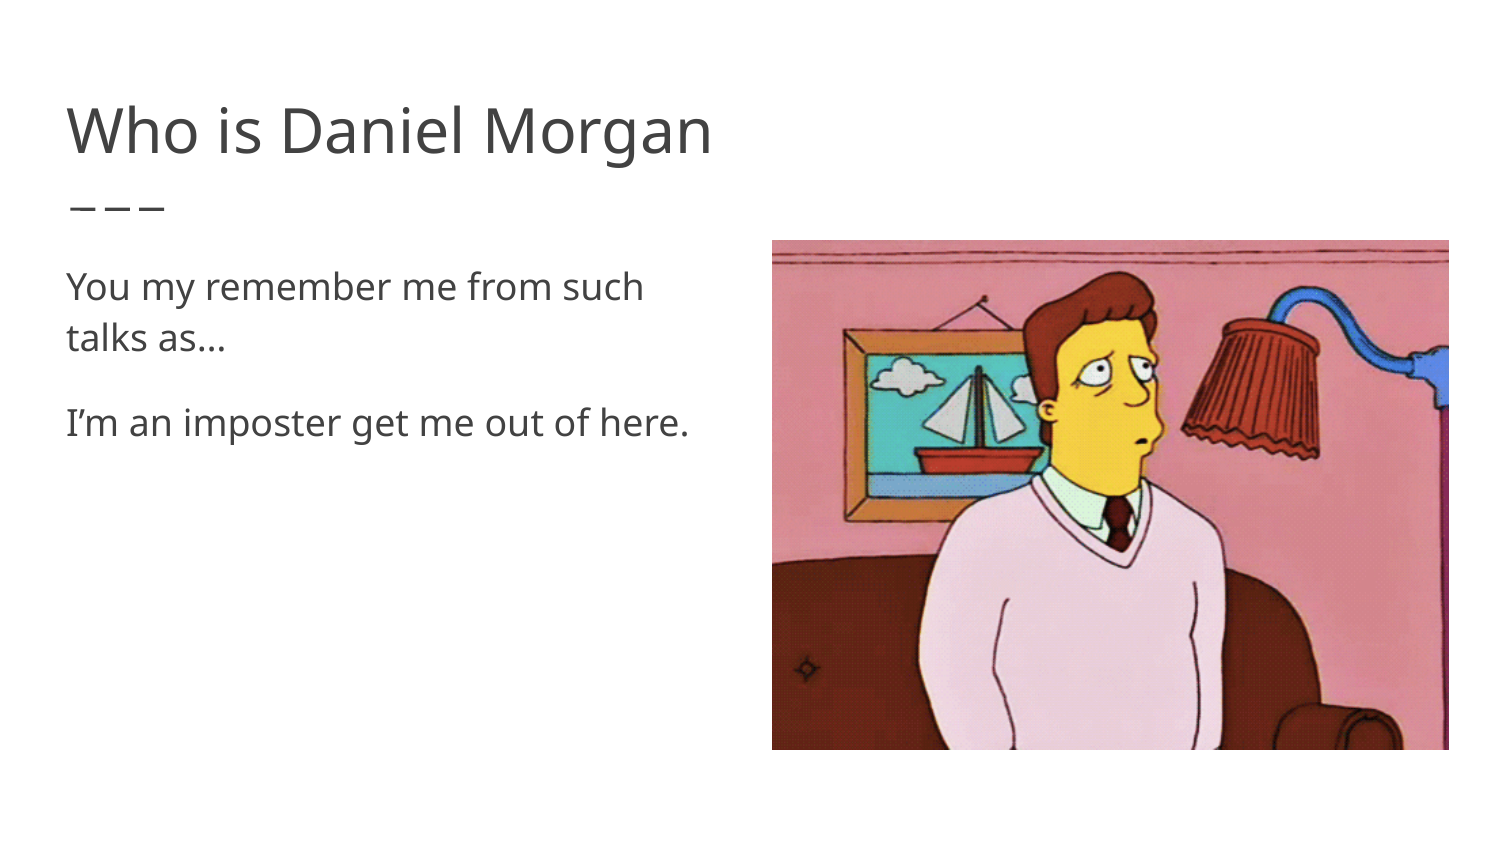

# Who is Daniel Morgan
You my remember me from such talks as…
I’m an imposter get me out of here.